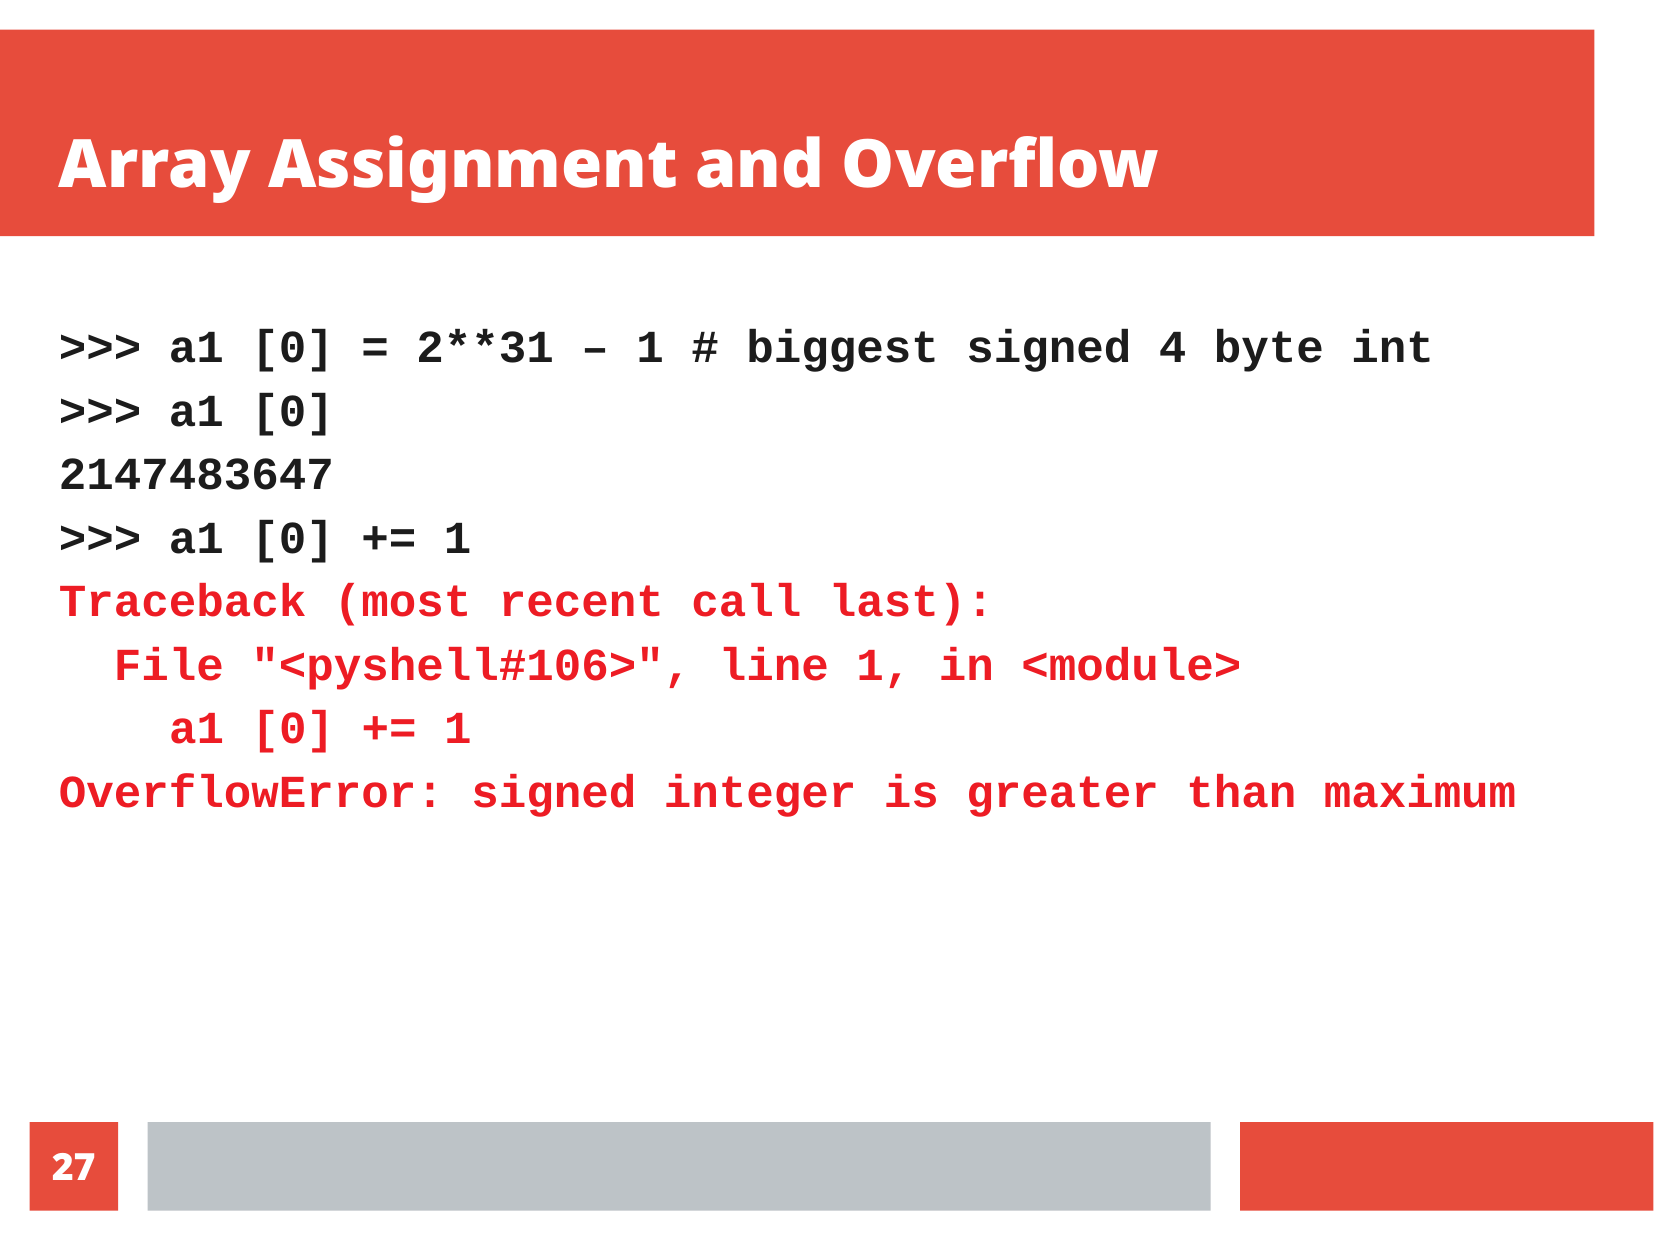

# Array Assignment and Overflow
>>> a1 [0] = 2**31 – 1 # biggest signed 4 byte int
>>> a1 [0]
2147483647
>>> a1 [0] += 1
Traceback (most recent call last):
 File "<pyshell#106>", line 1, in <module>
 a1 [0] += 1
OverflowError: signed integer is greater than maximum
27